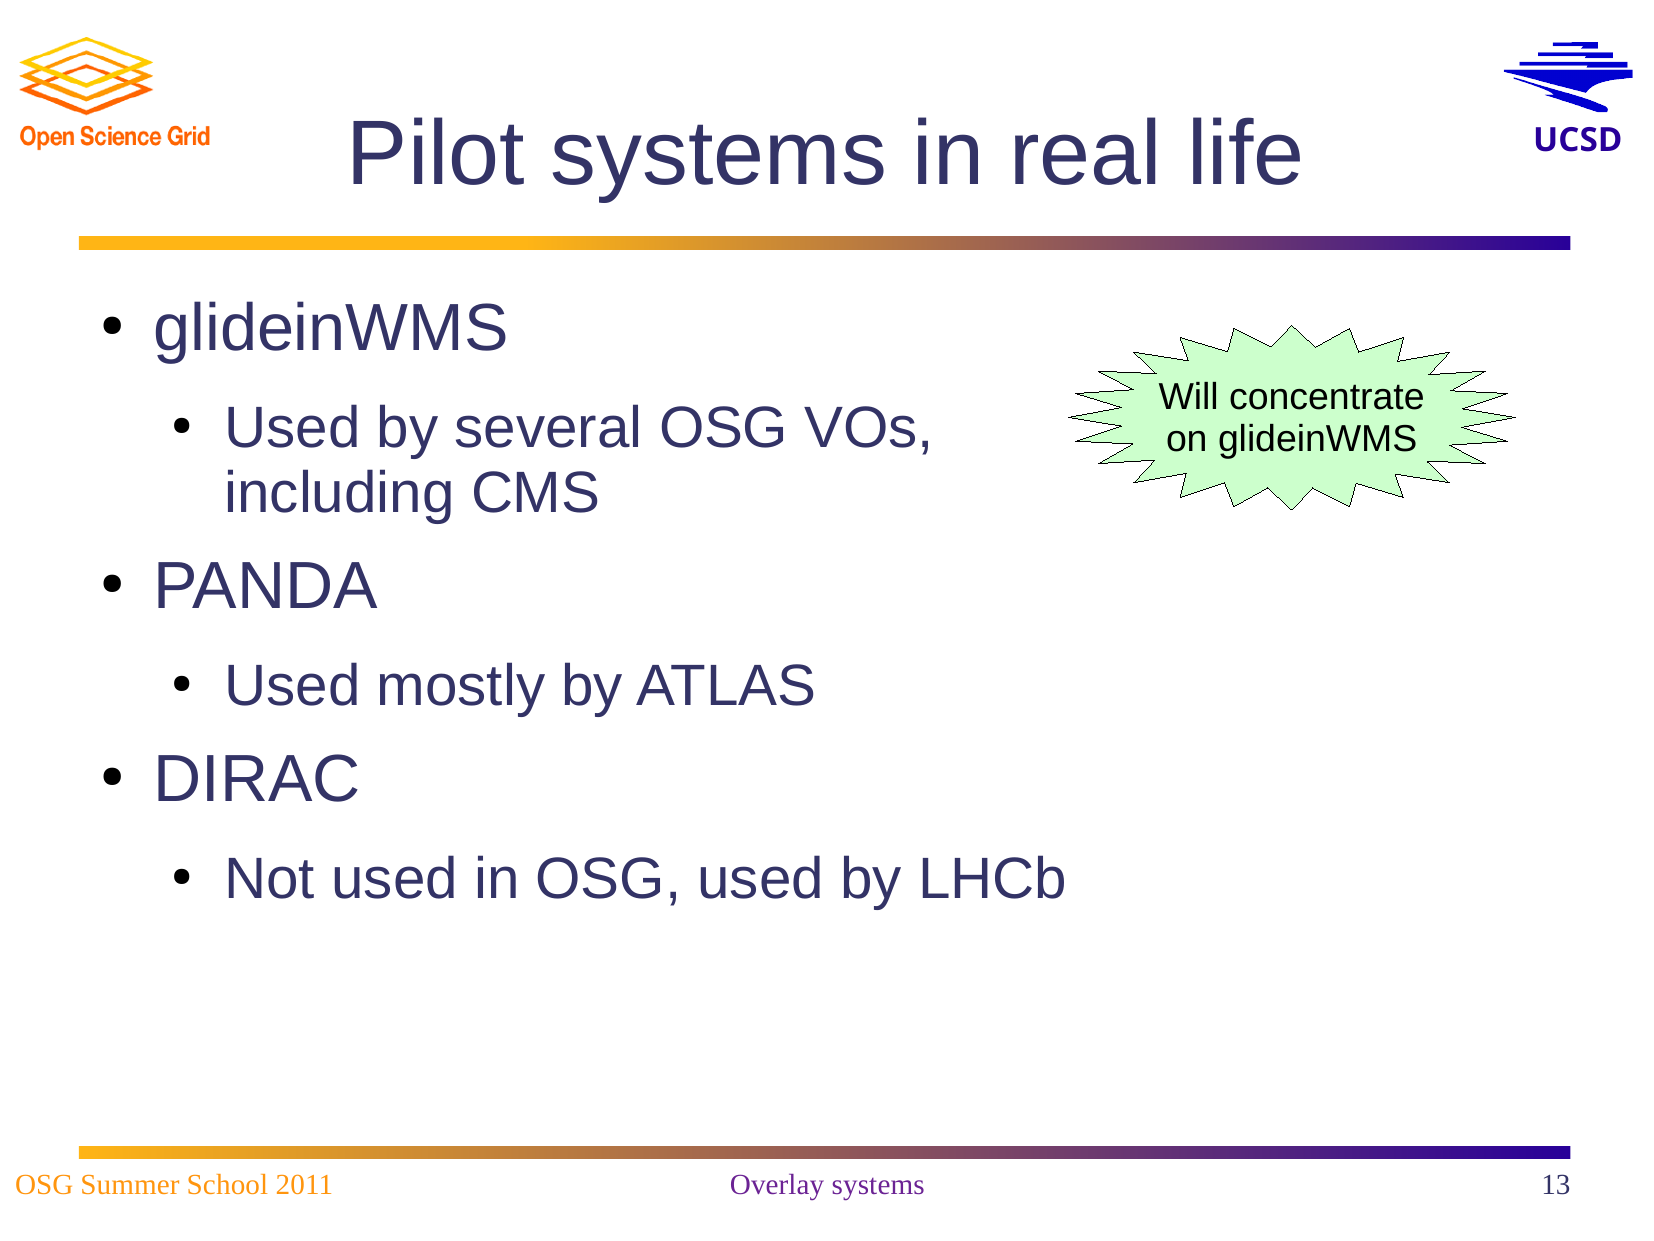

# Pilot systems in real life
glideinWMS
Used by several OSG VOs,
including CMS
PANDA
Used mostly by ATLAS
DIRAC
Not used in OSG, used by LHCb
Will concentrate
on glideinWMS
OSG Summer School 2011
Overlay systems
13